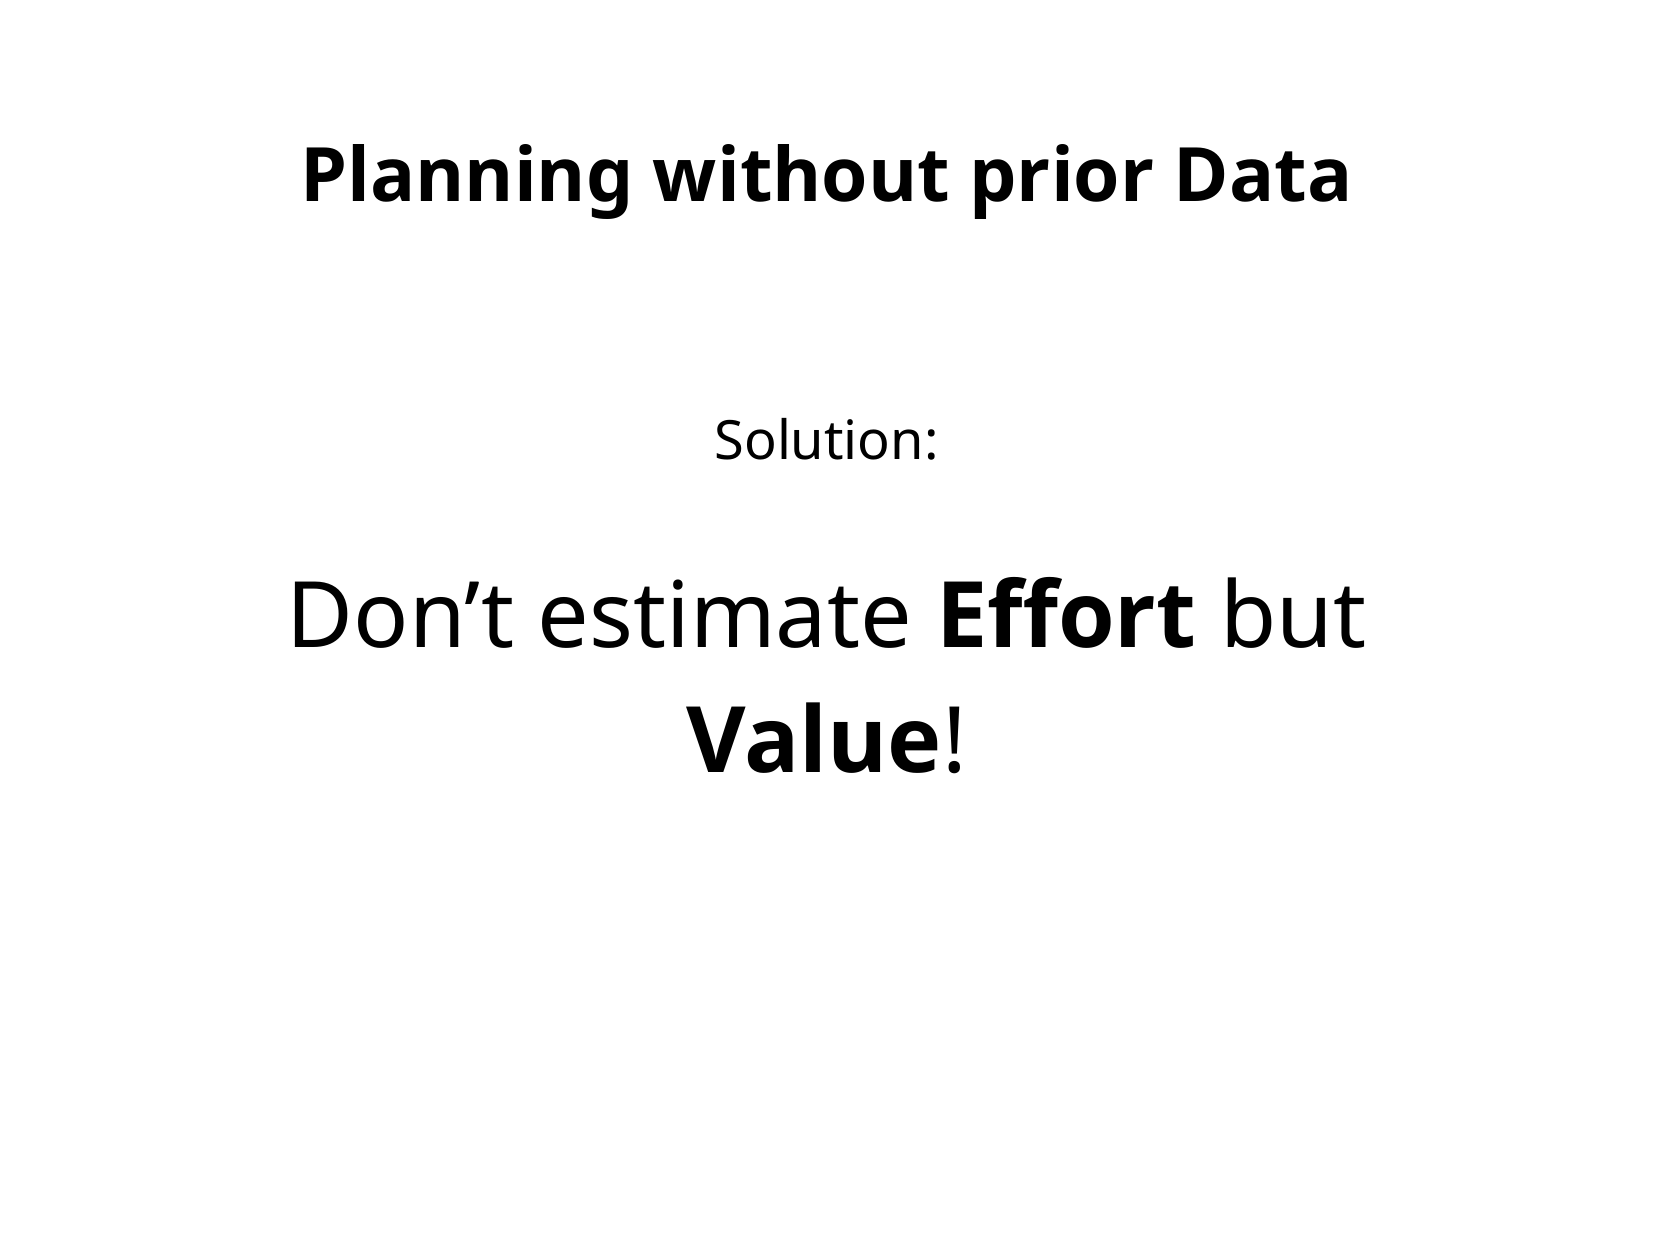

# Planning without prior Data
Solution:
Don’t estimate Effort but Value!